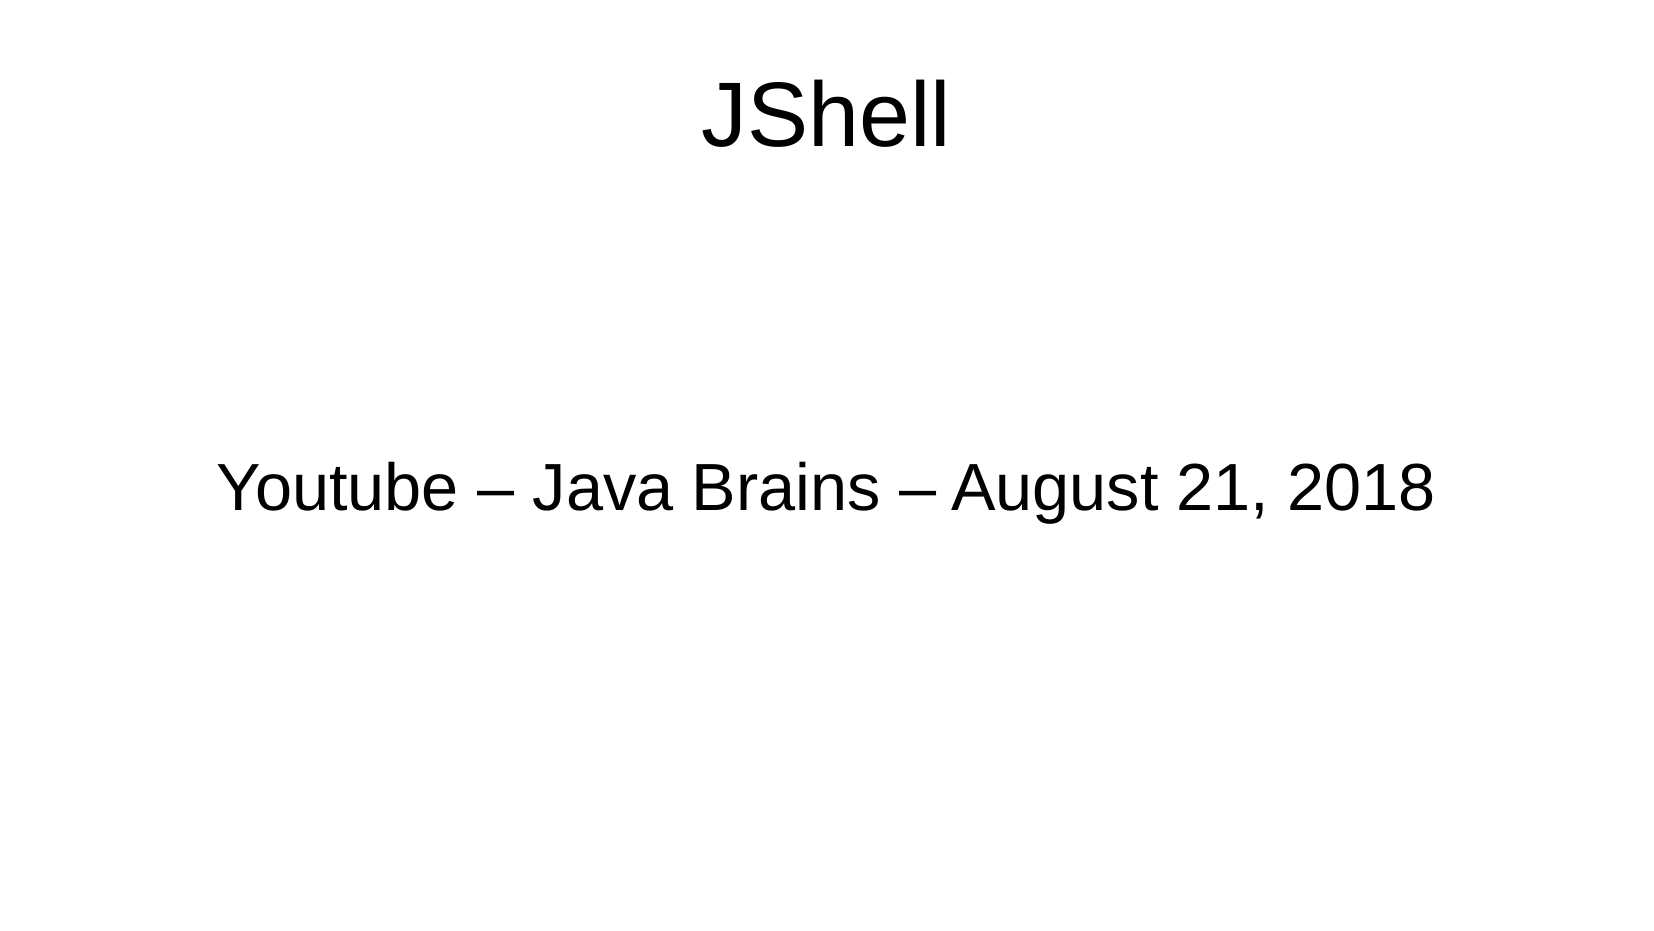

# JShell
Youtube – Java Brains – August 21, 2018